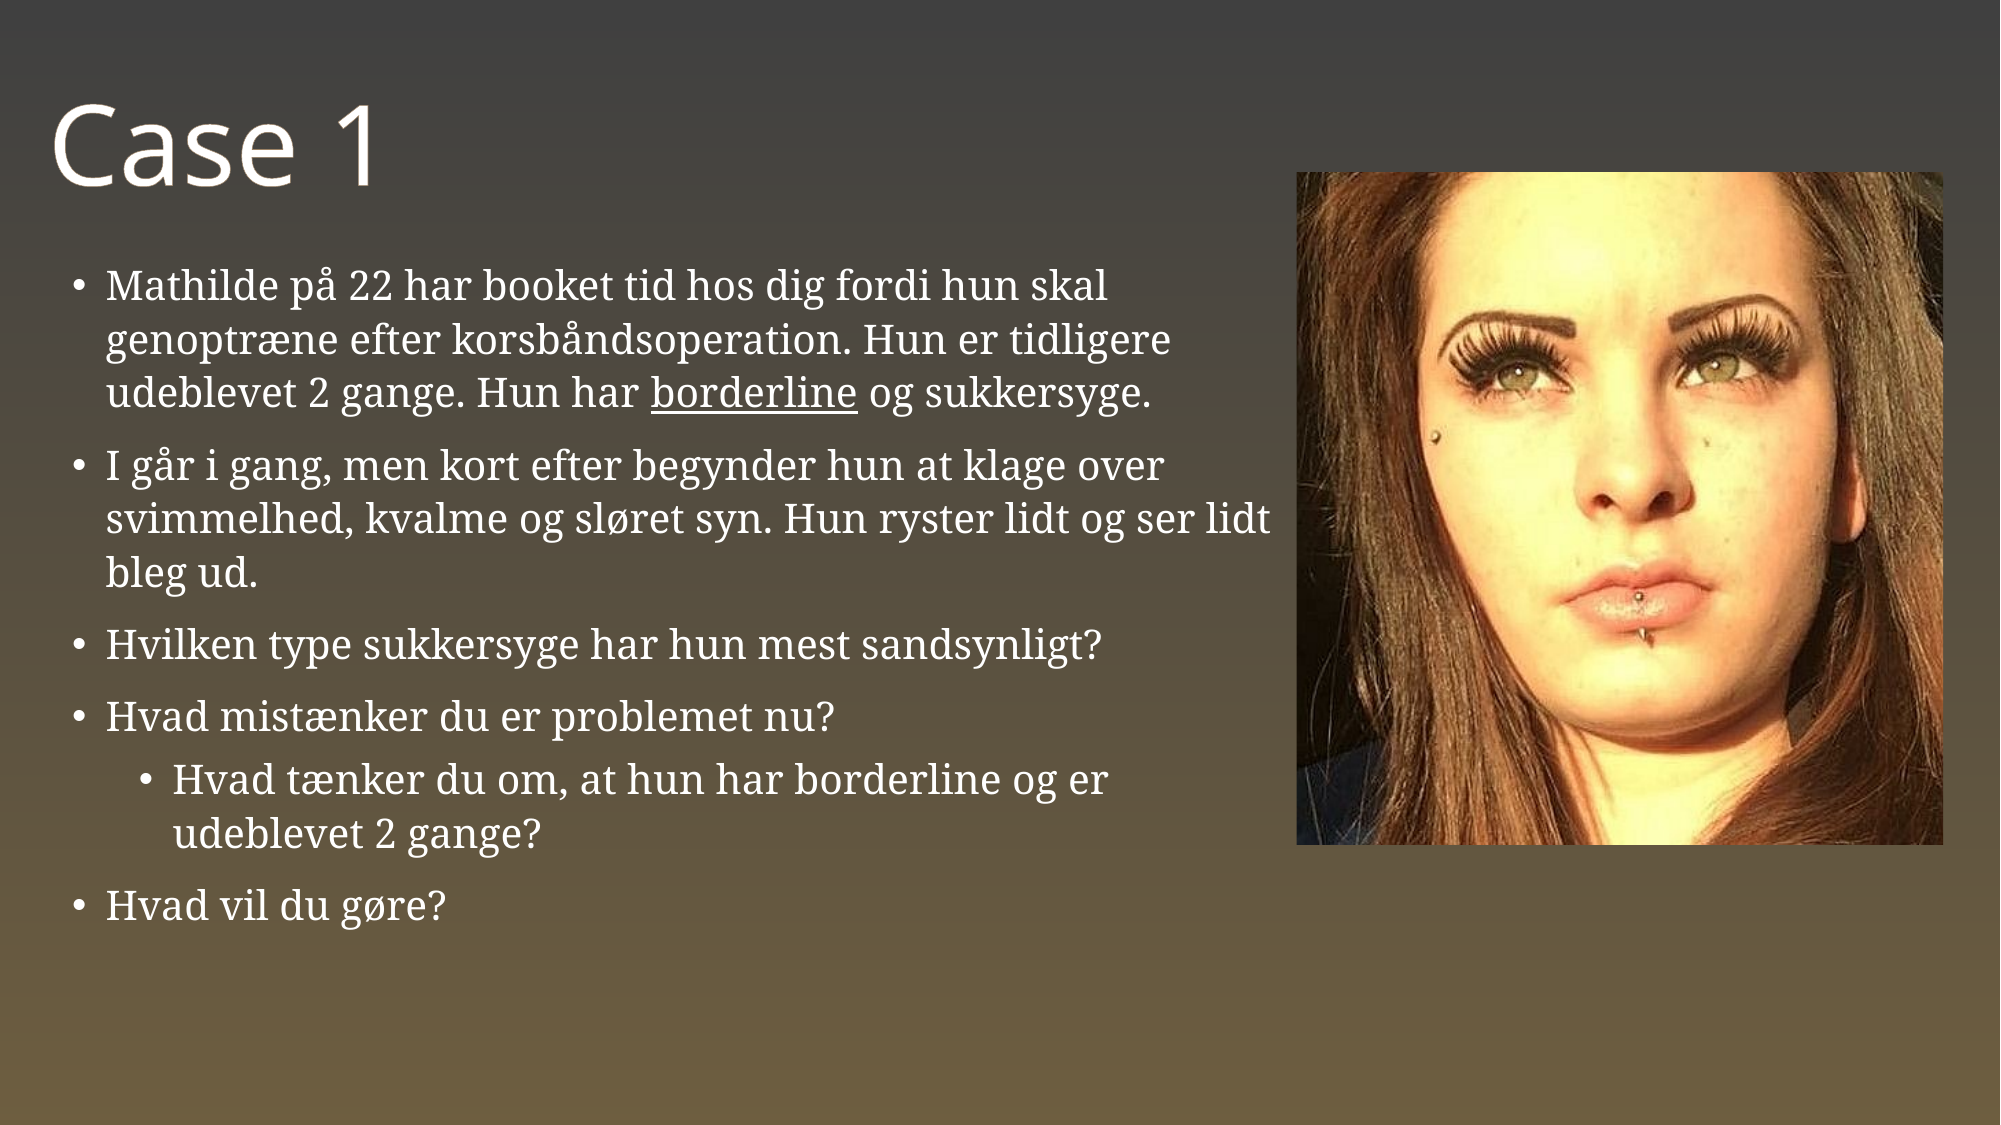

# Case 1
Mathilde på 22 har booket tid hos dig fordi hun skal genoptræne efter korsbåndsoperation. Hun er tidligere udeblevet 2 gange. Hun har borderline og sukkersyge.
I går i gang, men kort efter begynder hun at klage over svimmelhed, kvalme og sløret syn. Hun ryster lidt og ser lidt bleg ud.
Hvilken type sukkersyge har hun mest sandsynligt?
Hvad mistænker du er problemet nu?
Hvad tænker du om, at hun har borderline og er udeblevet 2 gange?
Hvad vil du gøre?